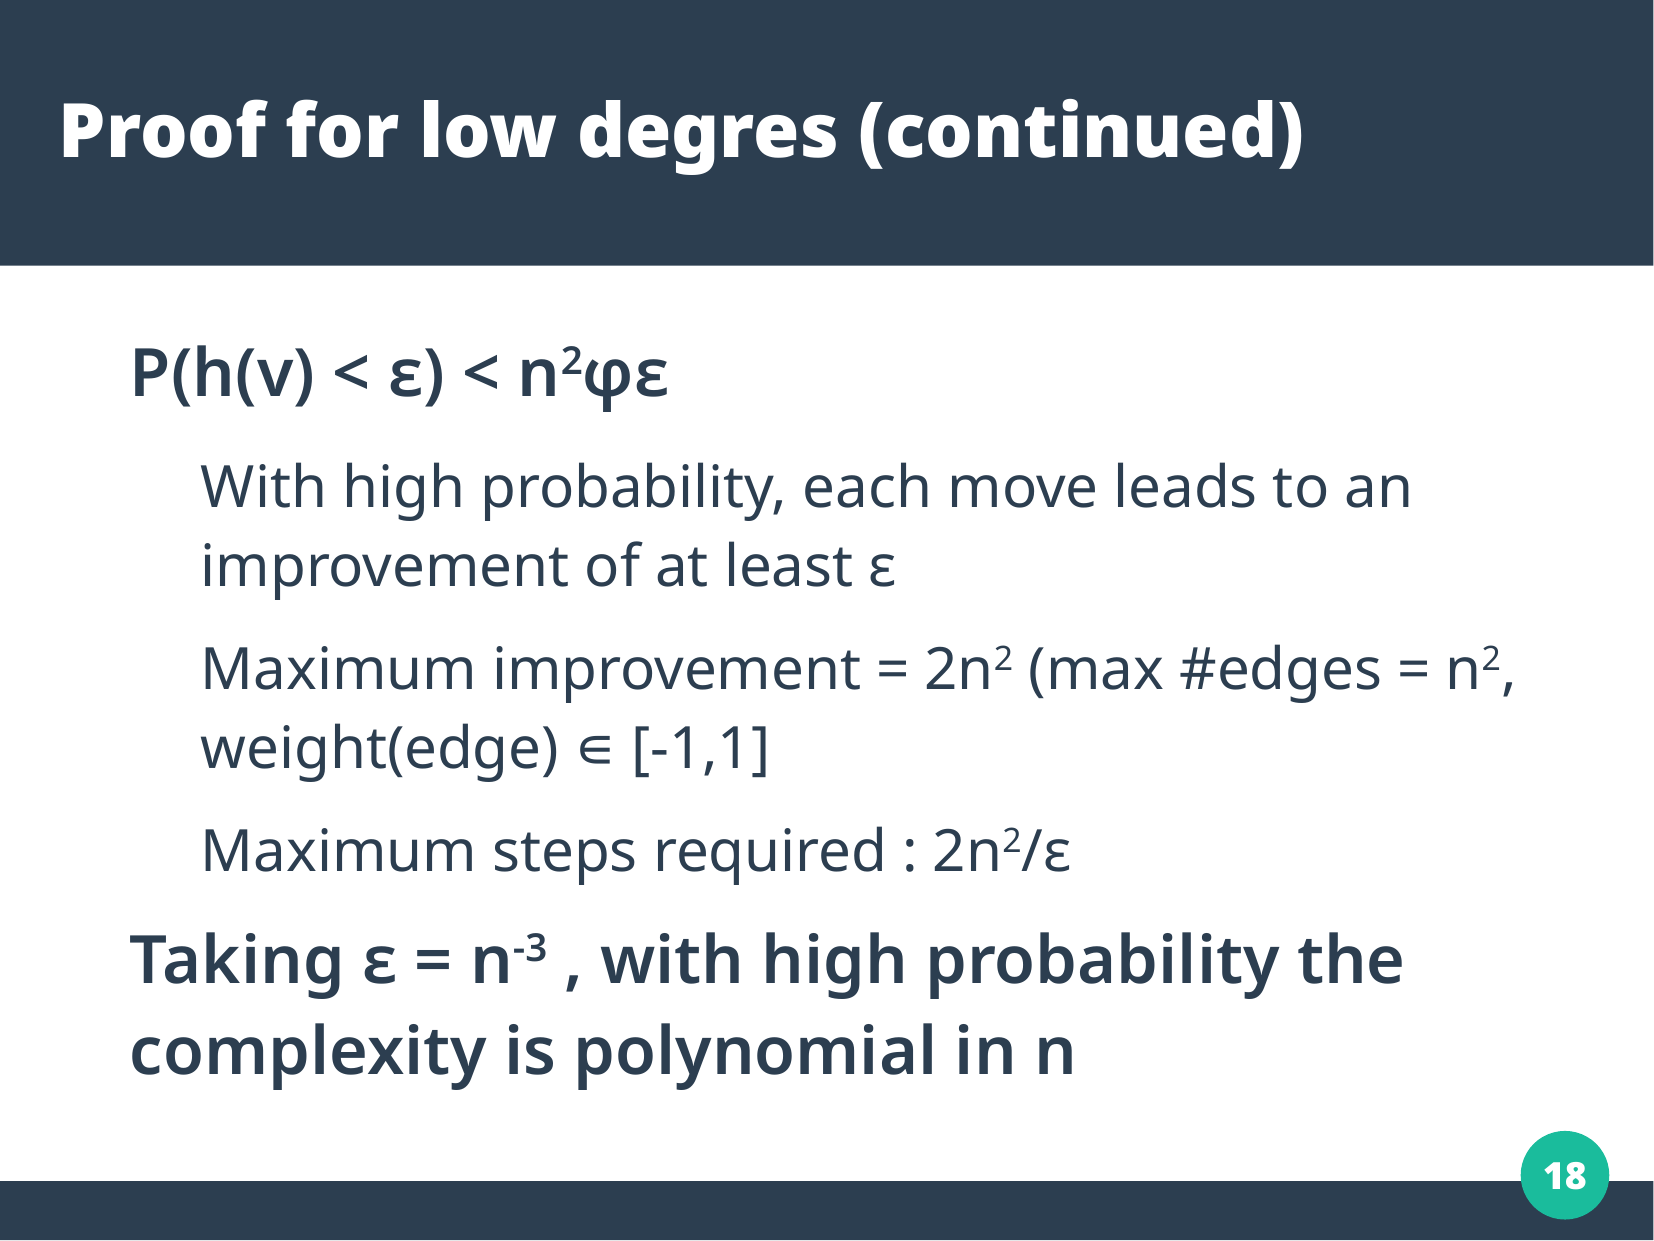

# Proof for low degres (continued)
P(h(v) < ε) < n2φε
With high probability, each move leads to an improvement of at least ε
Maximum improvement = 2n2 (max #edges = n2, weight(edge) ∊ [-1,1]
Maximum steps required : 2n2/ε
Taking ε = n-3 , with high probability the complexity is polynomial in n
18